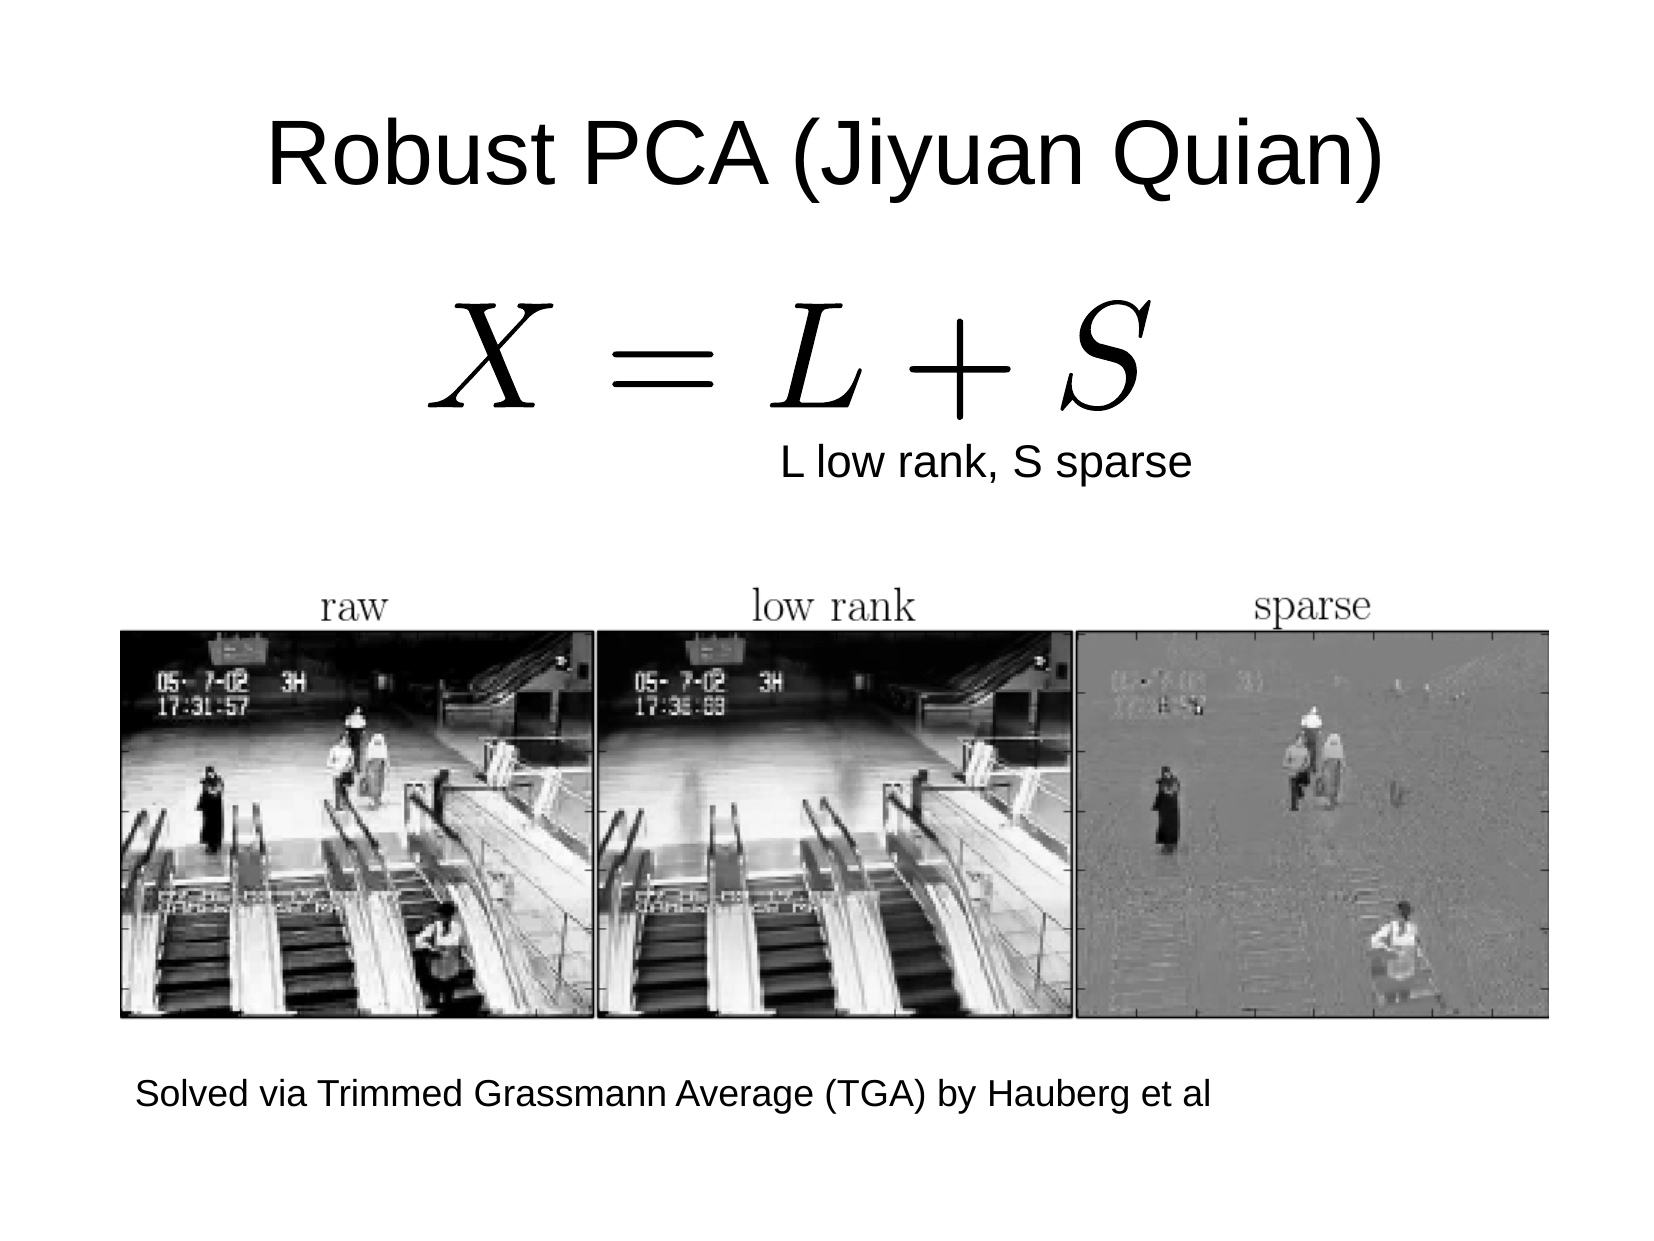

# Robust PCA (Jiyuan Quian)
L low rank, S sparse
Solved via Trimmed Grassmann Average (TGA) by Hauberg et al